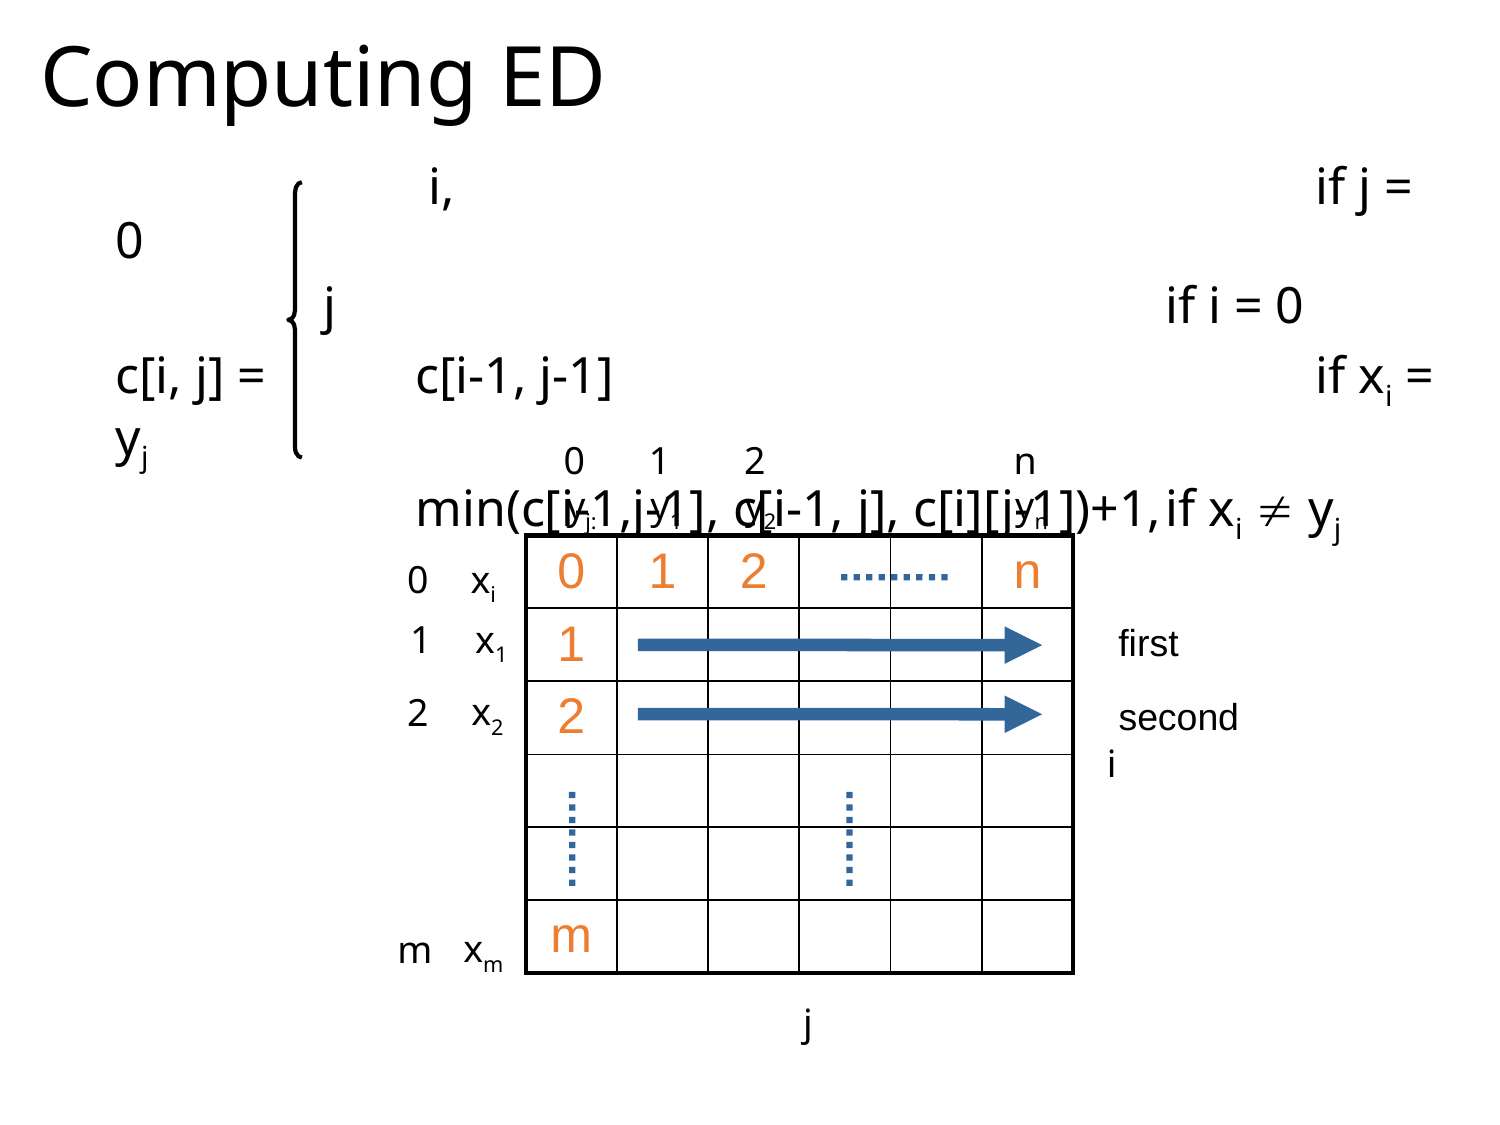

# Computing ED
		 i,						if j = 0
 j						if i = 0
c[i, j] = 	c[i-1, j-1]					if xi = yj
		min(c[i-1,j-1], c[i-1, j], c[i][j-1])+1,	if xi  yj
0
1
2
n
yj:
y1
y2
yn
| 0 | 1 | 2 | | | n |
| --- | --- | --- | --- | --- | --- |
| 1 | | | | | |
| 2 | | | | | |
| | | | | | |
| | | | | | |
| m | | | | | |
xi
0
x1
1
first
x2
2
second
i
xm
m
j